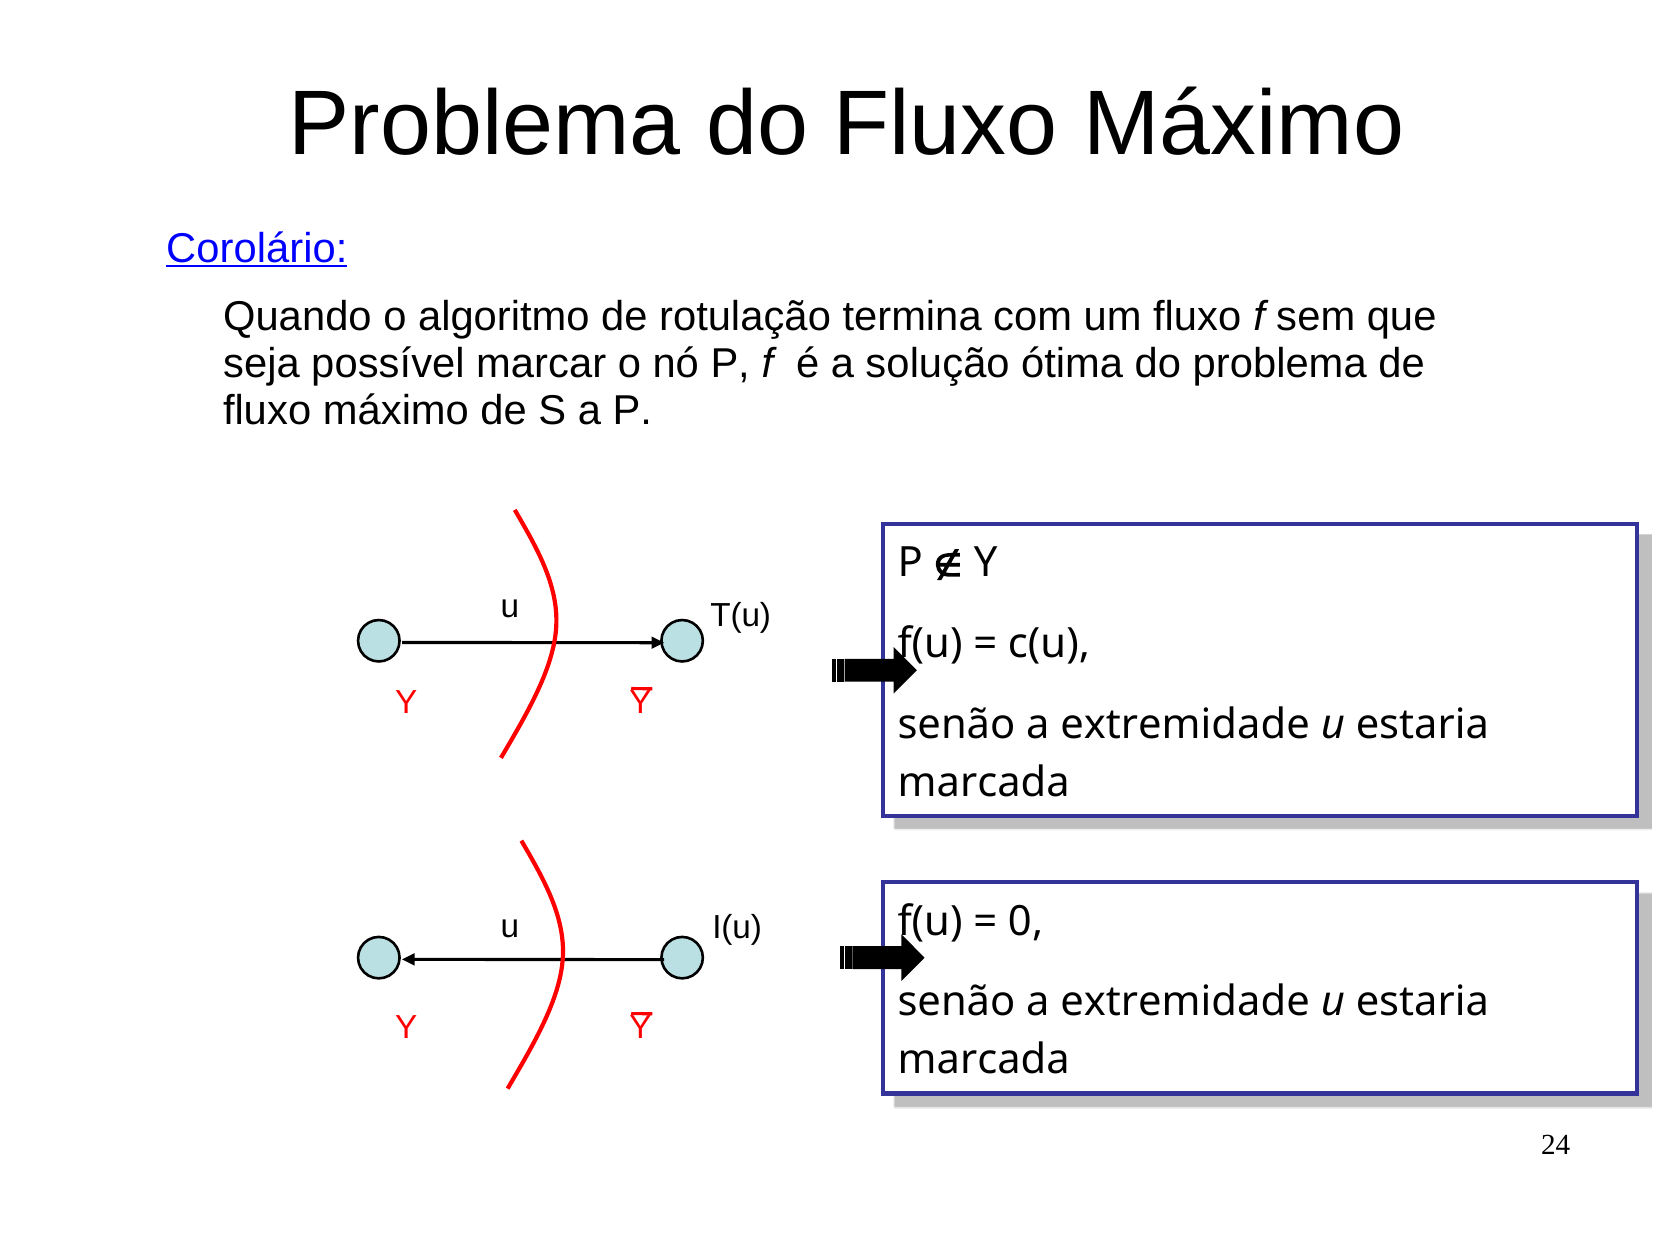

# Problema do Fluxo Máximo
Corolário:
	Quando o algoritmo de rotulação termina com um fluxo f sem que seja possível marcar o nó P, f é a solução ótima do problema de fluxo máximo de S a P.
Y
Y
P  Y
f(u) = c(u),
senão a extremidade u estaria marcada
u
T(u)‏
Y
Y
f(u) = 0,
senão a extremidade u estaria marcada
I(u)‏
u
24